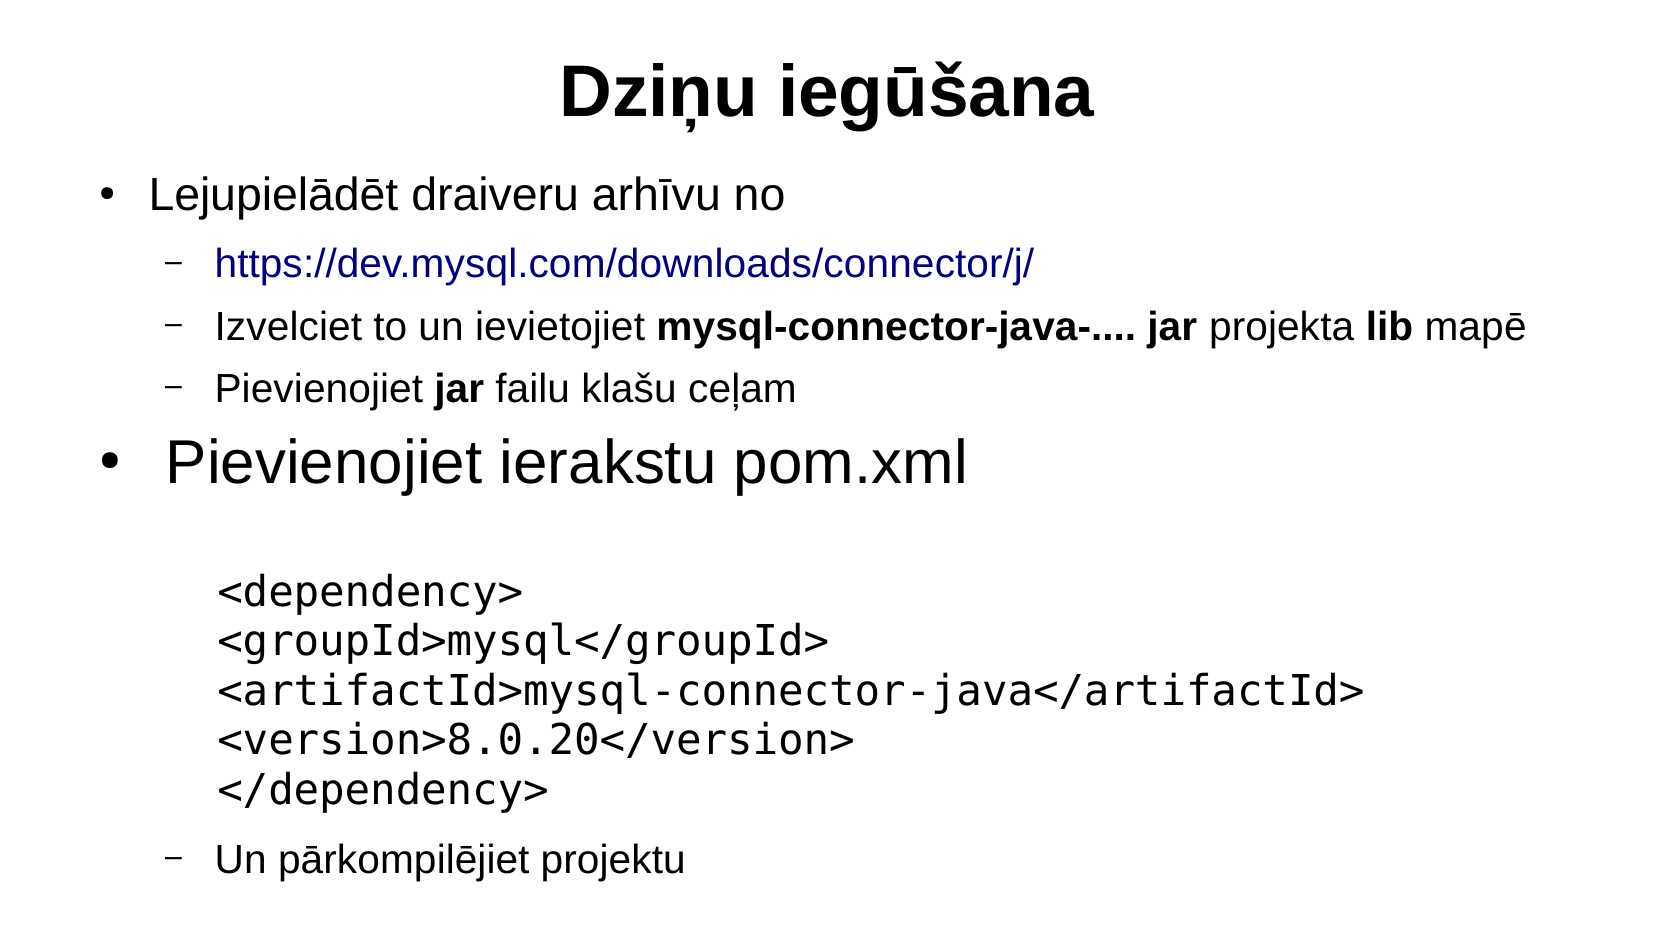

# Dziņu iegūšana
Lejupielādēt draiveru arhīvu no
https://dev.mysql.com/downloads/connector/j/
Izvelciet to un ievietojiet mysql-connector-java-.... jar projekta lib mapē
Pievienojiet jar failu klašu ceļam
 Pievienojiet ierakstu pom.xml
		<dependency>
			<groupId>mysql</groupId>
			<artifactId>mysql-connector-java</artifactId>
			<version>8.0.20</version>
		</dependency>
Un pārkompilējiet projektu